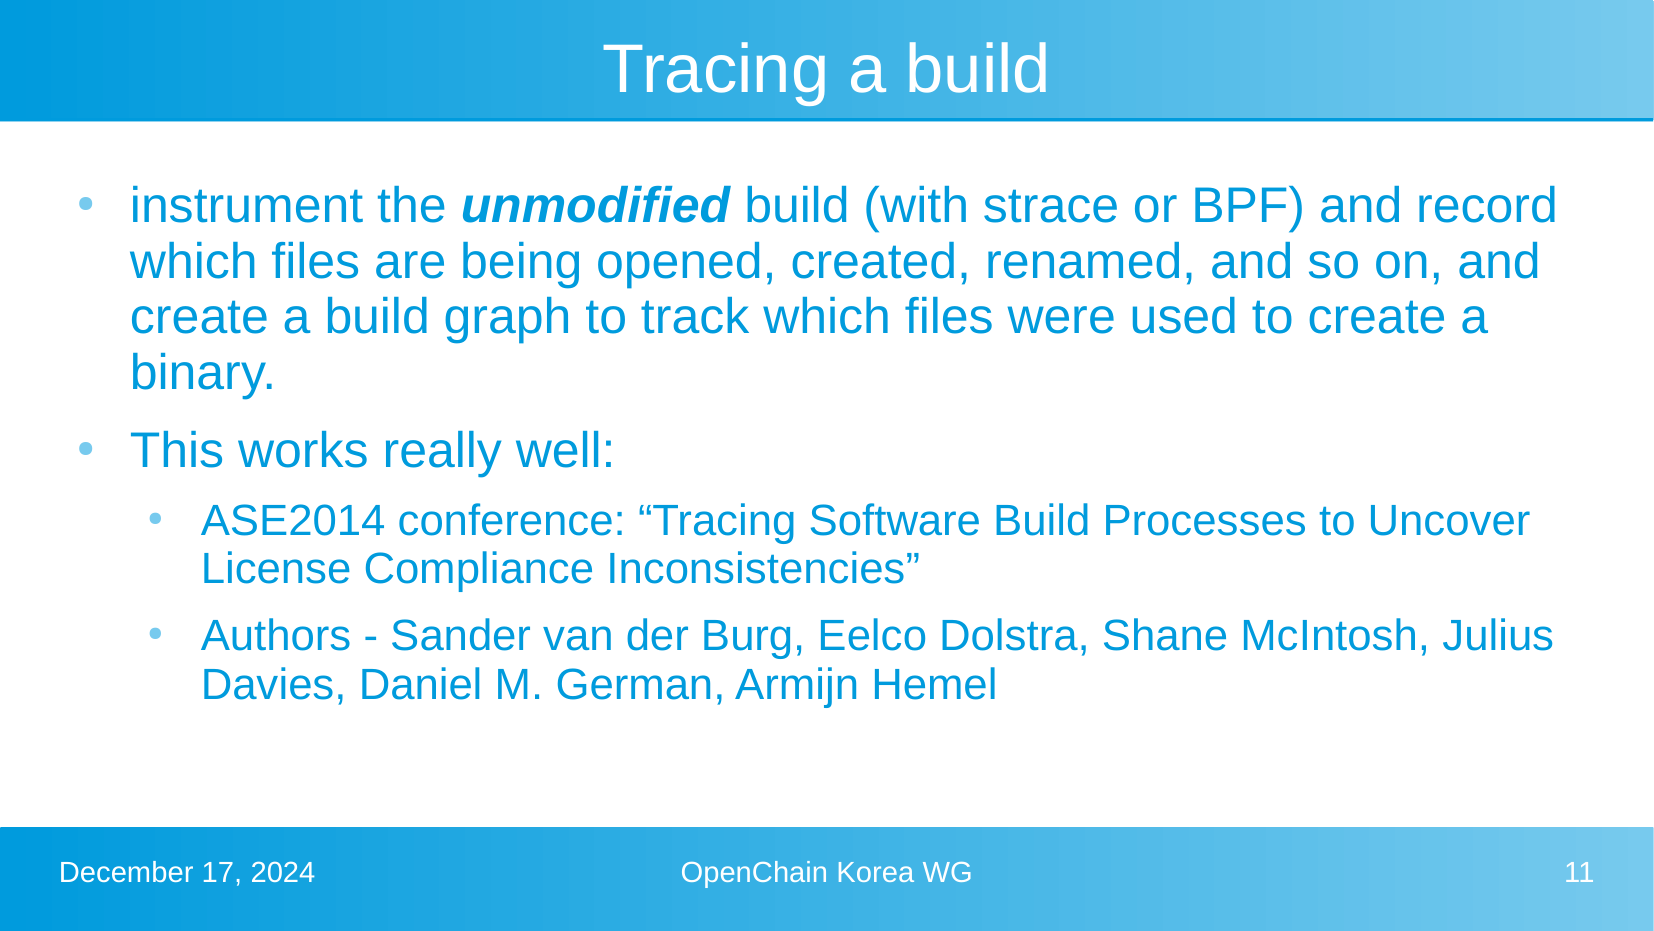

# Tracing a build
instrument the unmodified build (with strace or BPF) and record which files are being opened, created, renamed, and so on, and create a build graph to track which files were used to create a binary.
This works really well:
ASE2014 conference: “Tracing Software Build Processes to Uncover License Compliance Inconsistencies”
Authors - Sander van der Burg, Eelco Dolstra, Shane McIntosh, Julius Davies, Daniel M. German, Armijn Hemel
11